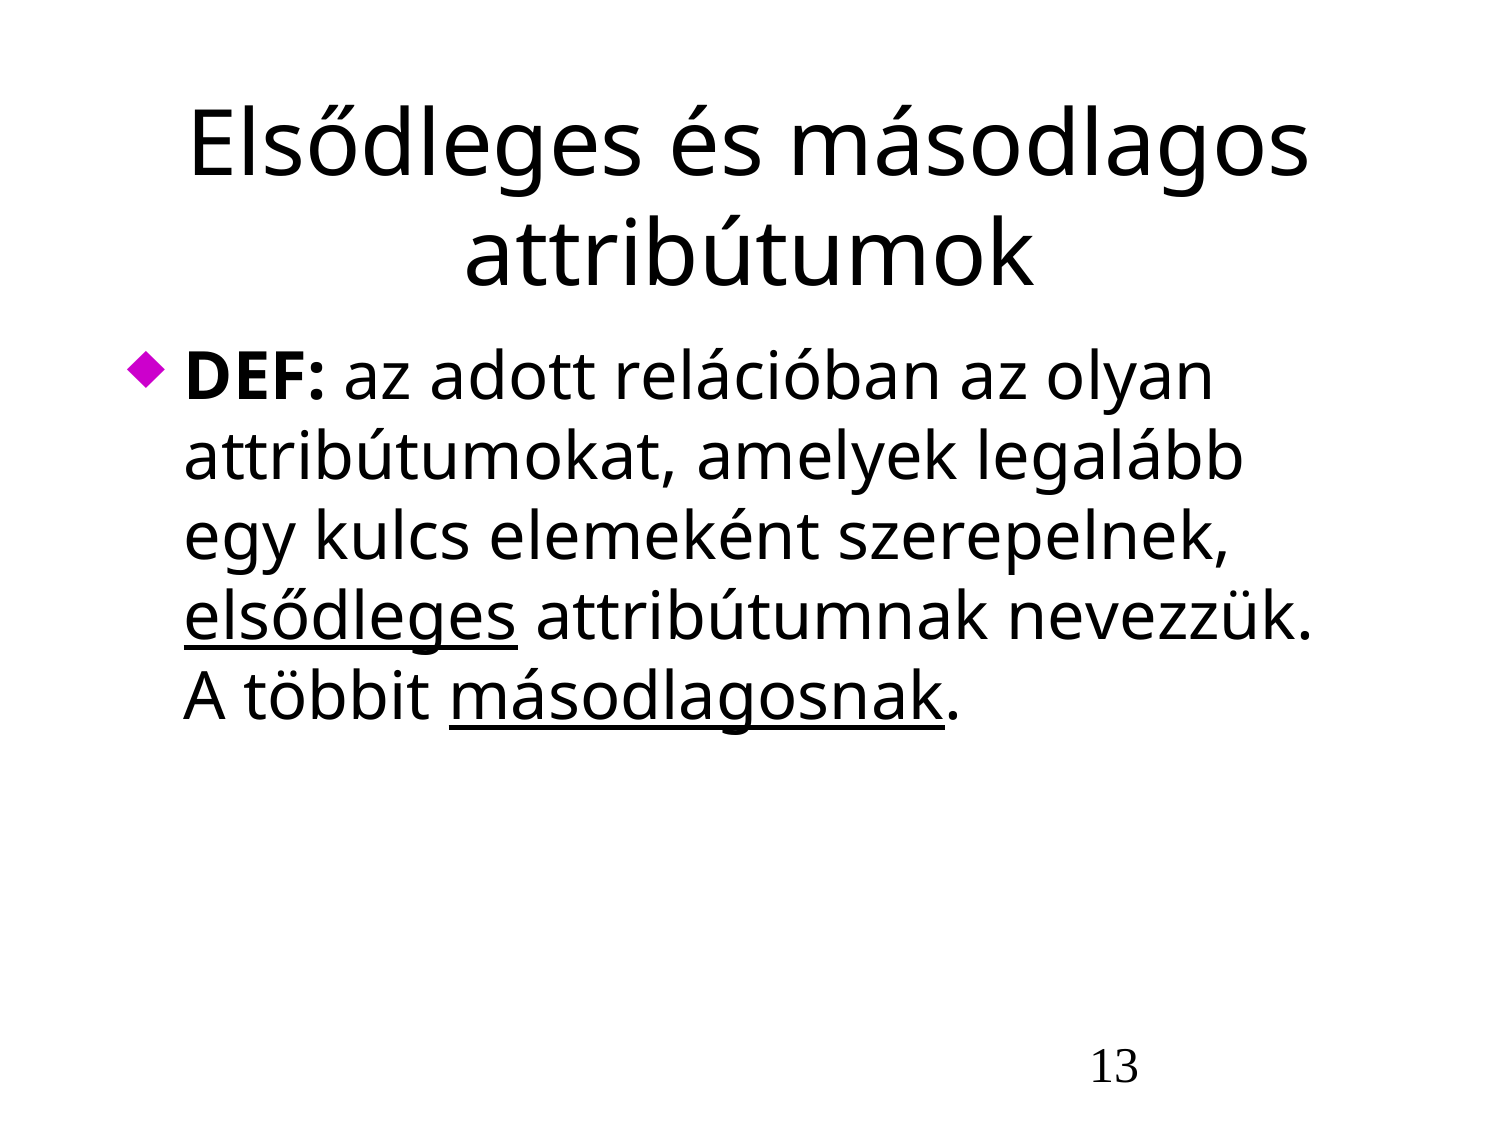

# Elsődleges és másodlagos attribútumok
DEF: az adott relációban az olyan attribútumokat, amelyek legalább egy kulcs elemeként szerepelnek, elsődleges attribútumnak nevezzük. A többit másodlagosnak.
13